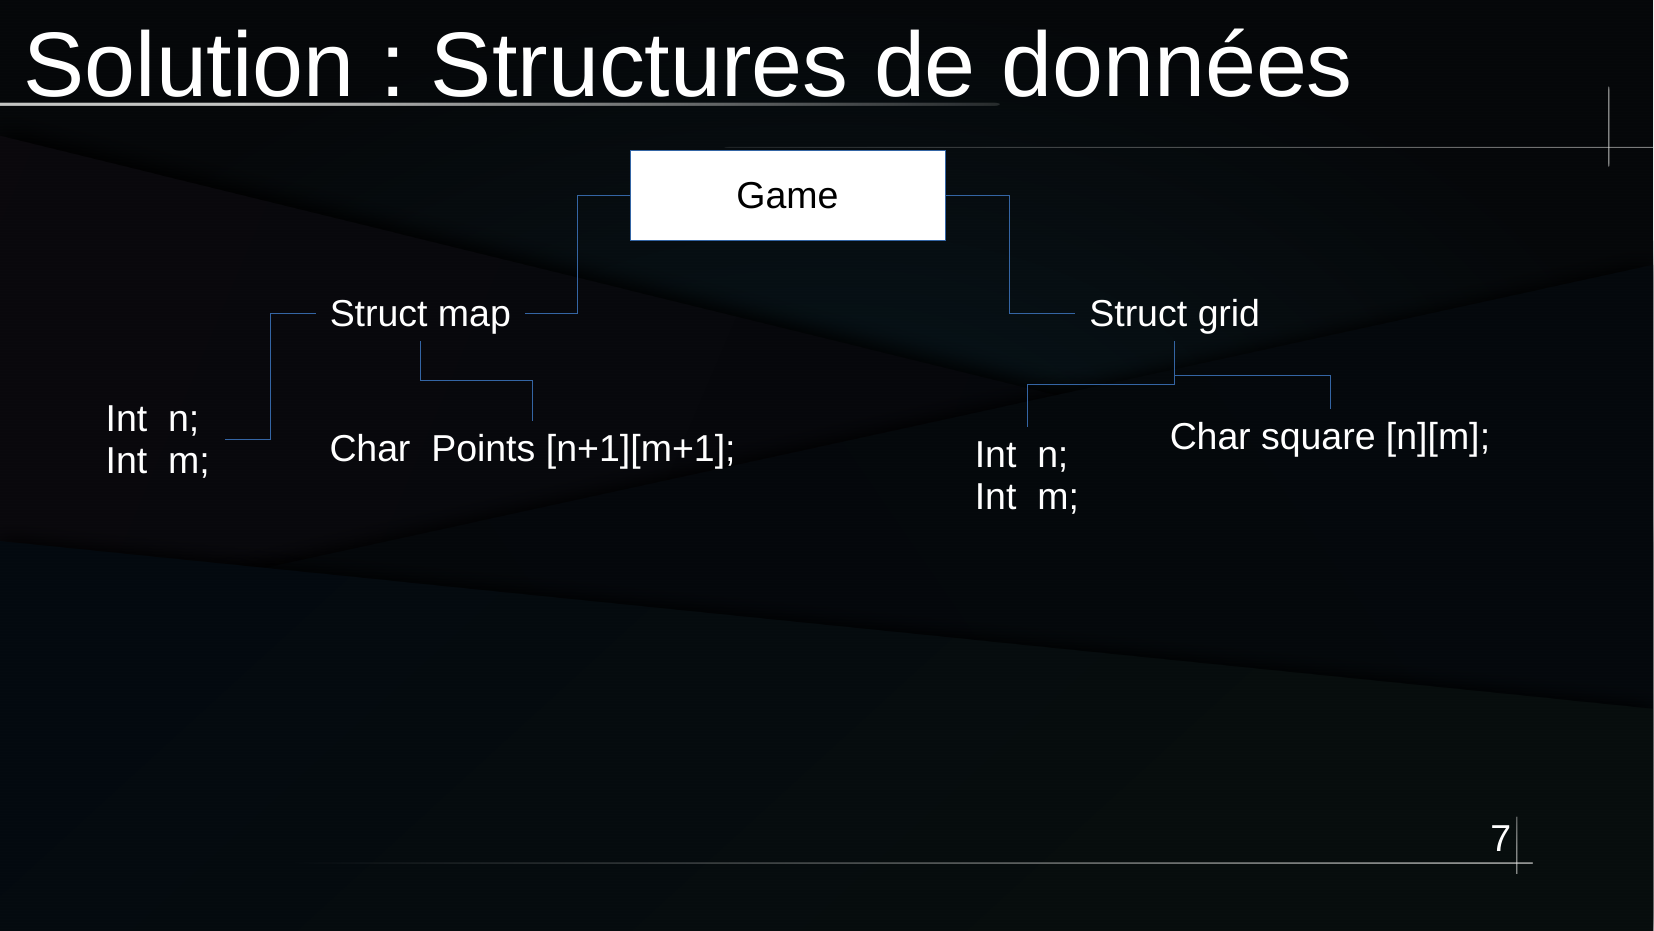

# Solution : Structures de données
Game
Struct map
Struct grid
Int n;
Int m;
Char square [n][m];
Char Points [n+1][m+1];
Int n;
Int m;
1